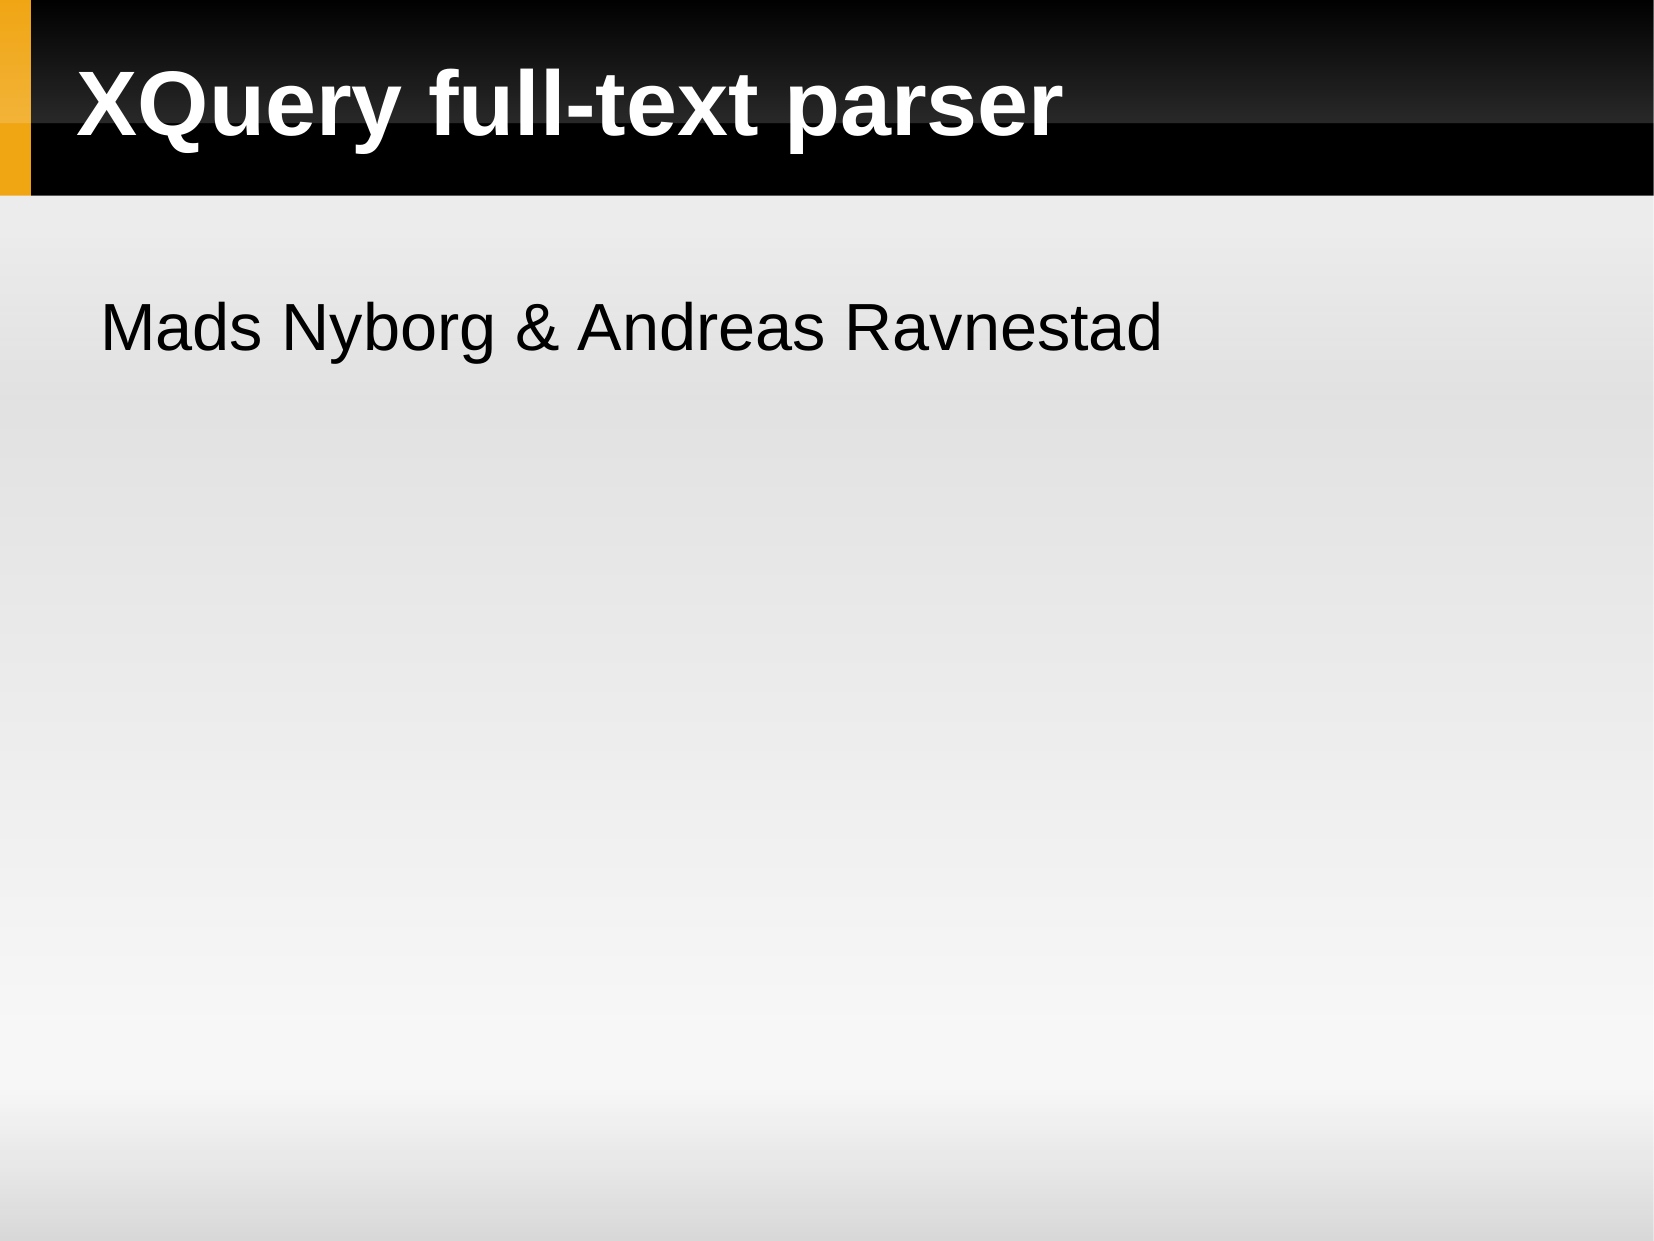

# XQuery full-text parser
Mads Nyborg & Andreas Ravnestad